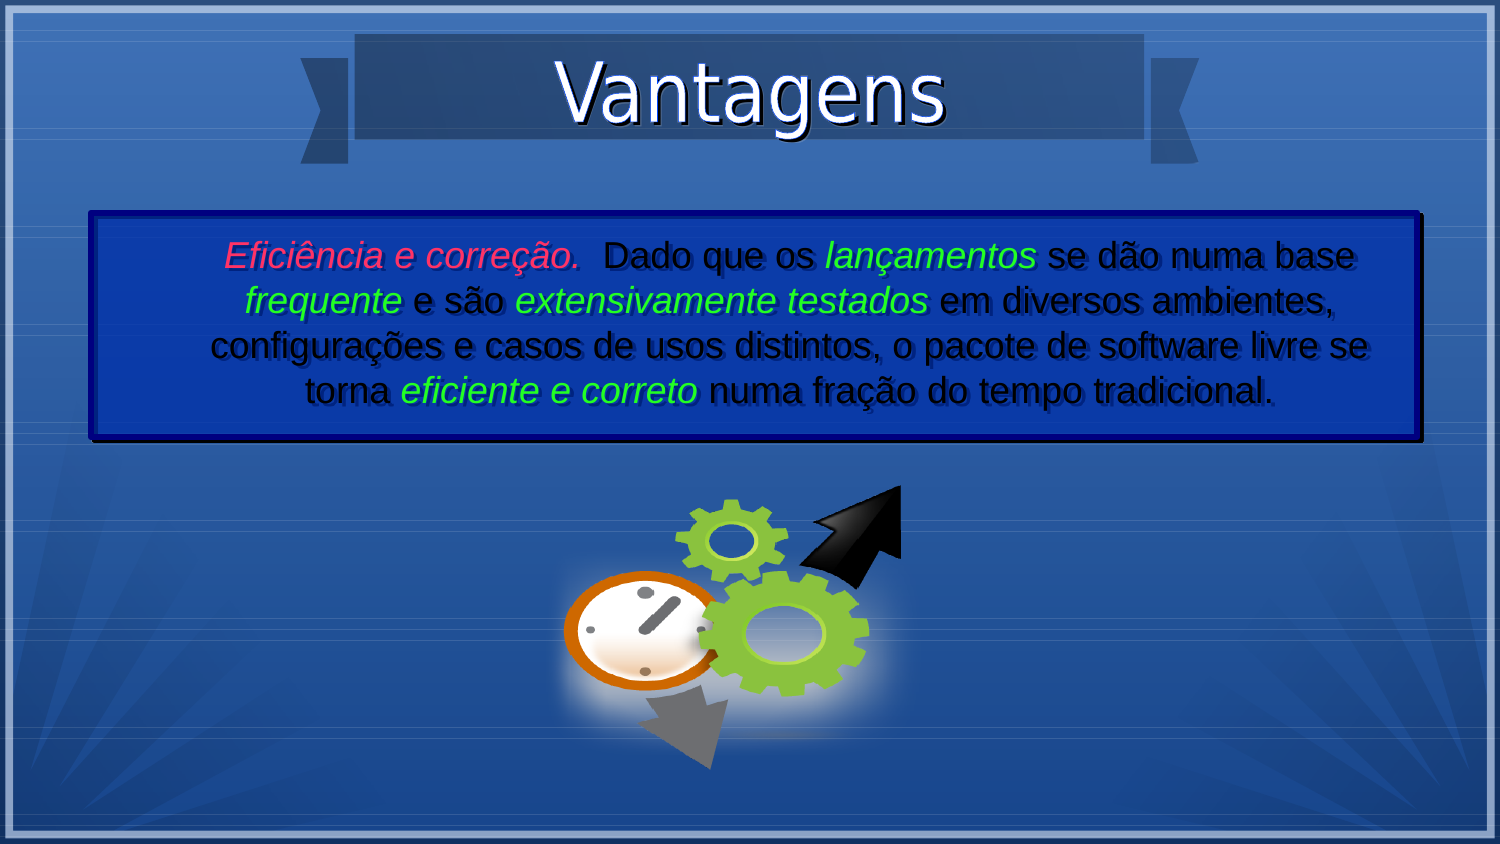

# Vantagens
Eficiência e correção. Dado que os lançamentos se dão numa base frequente e são extensivamente testados em diversos ambientes, configurações e casos de usos distintos, o pacote de software livre se torna eficiente e correto numa fração do tempo tradicional.